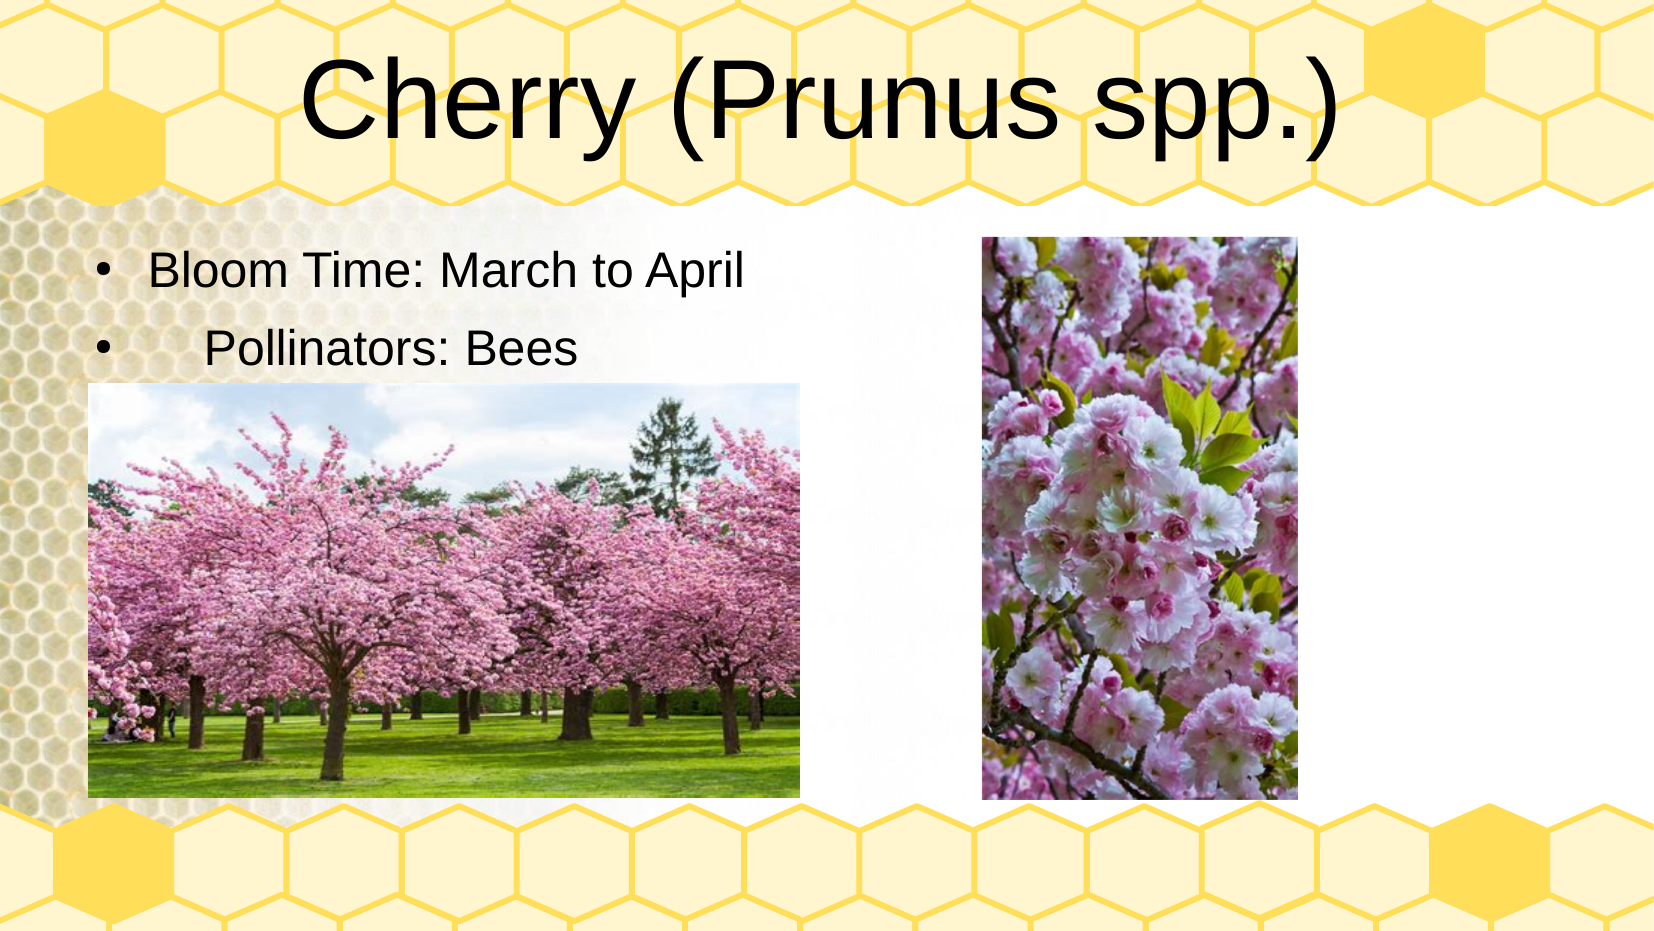

# Cherry (Prunus spp.)
Bloom Time: March to April
 Pollinators: Bees